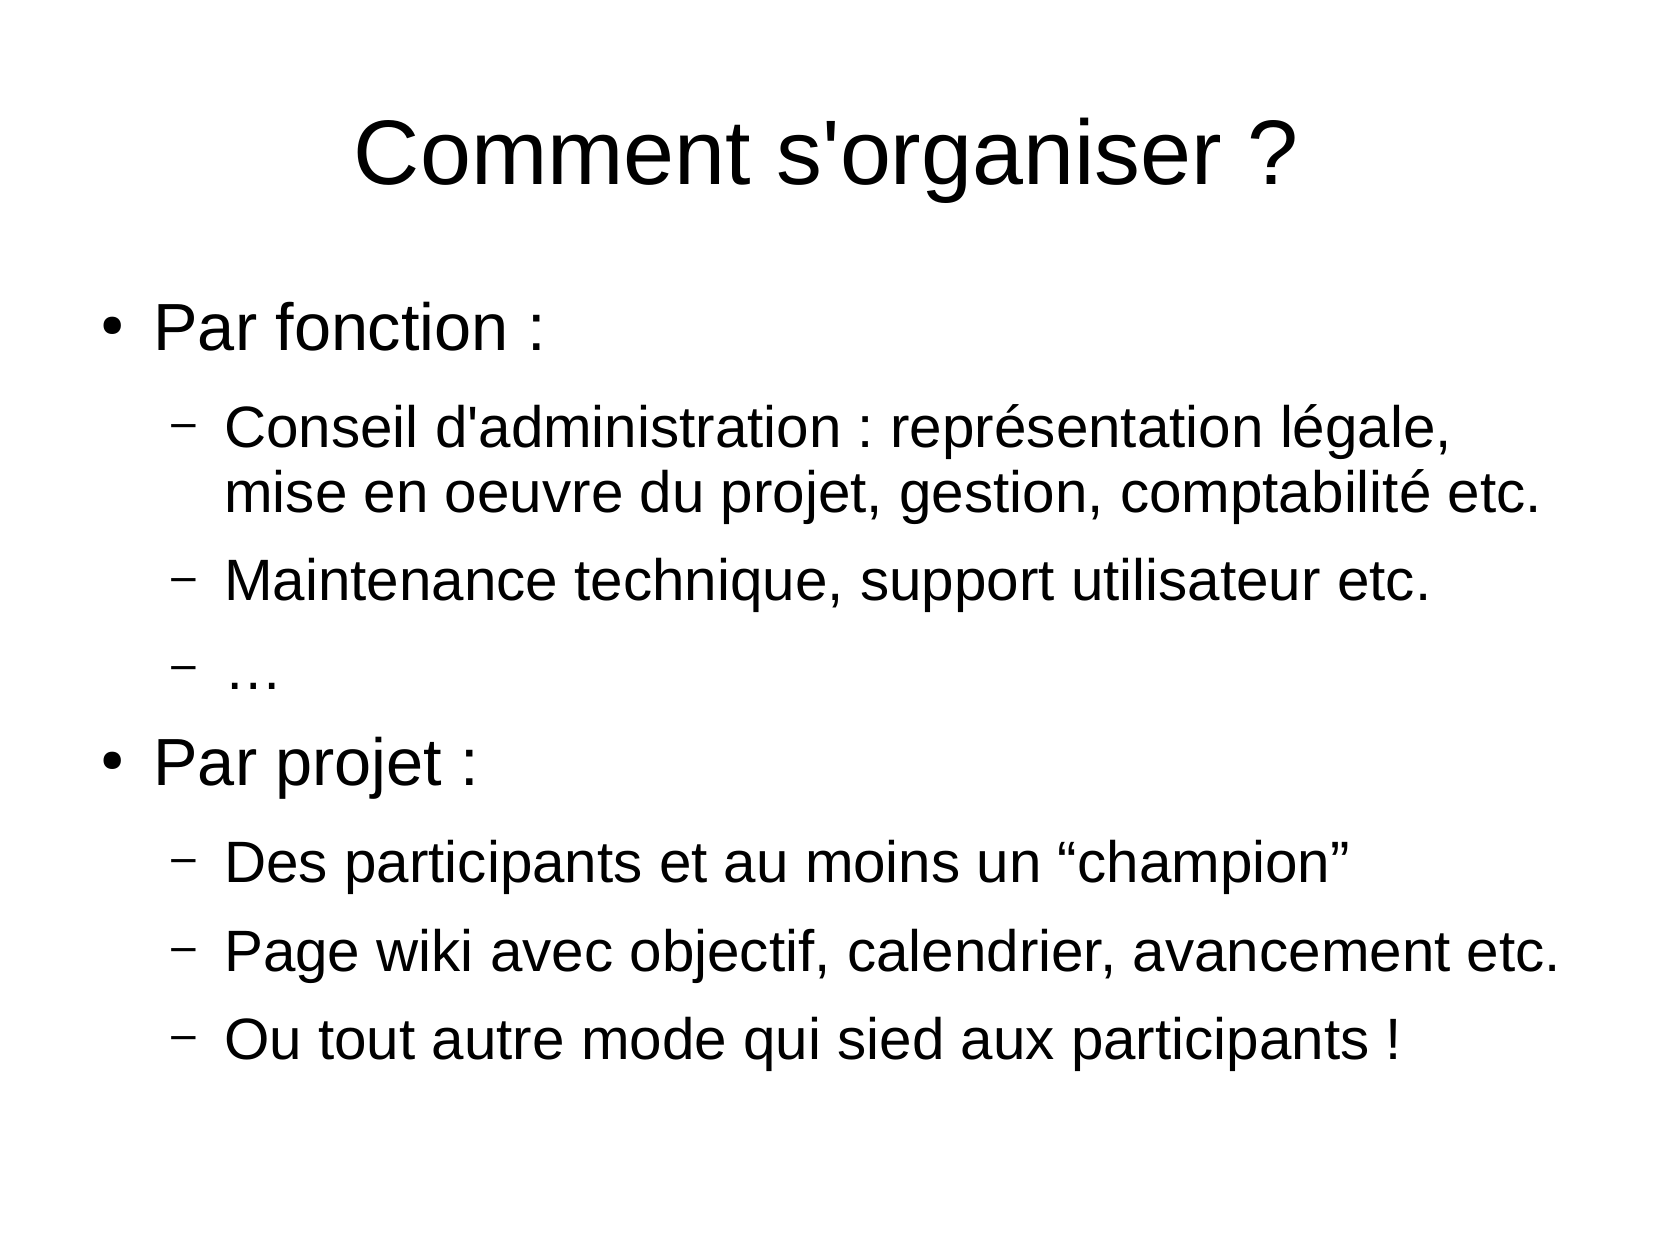

# Comment s'organiser ?
Par fonction :
Conseil d'administration : représentation légale, mise en oeuvre du projet, gestion, comptabilité etc.
Maintenance technique, support utilisateur etc.
…
Par projet :
Des participants et au moins un “champion”
Page wiki avec objectif, calendrier, avancement etc.
Ou tout autre mode qui sied aux participants !